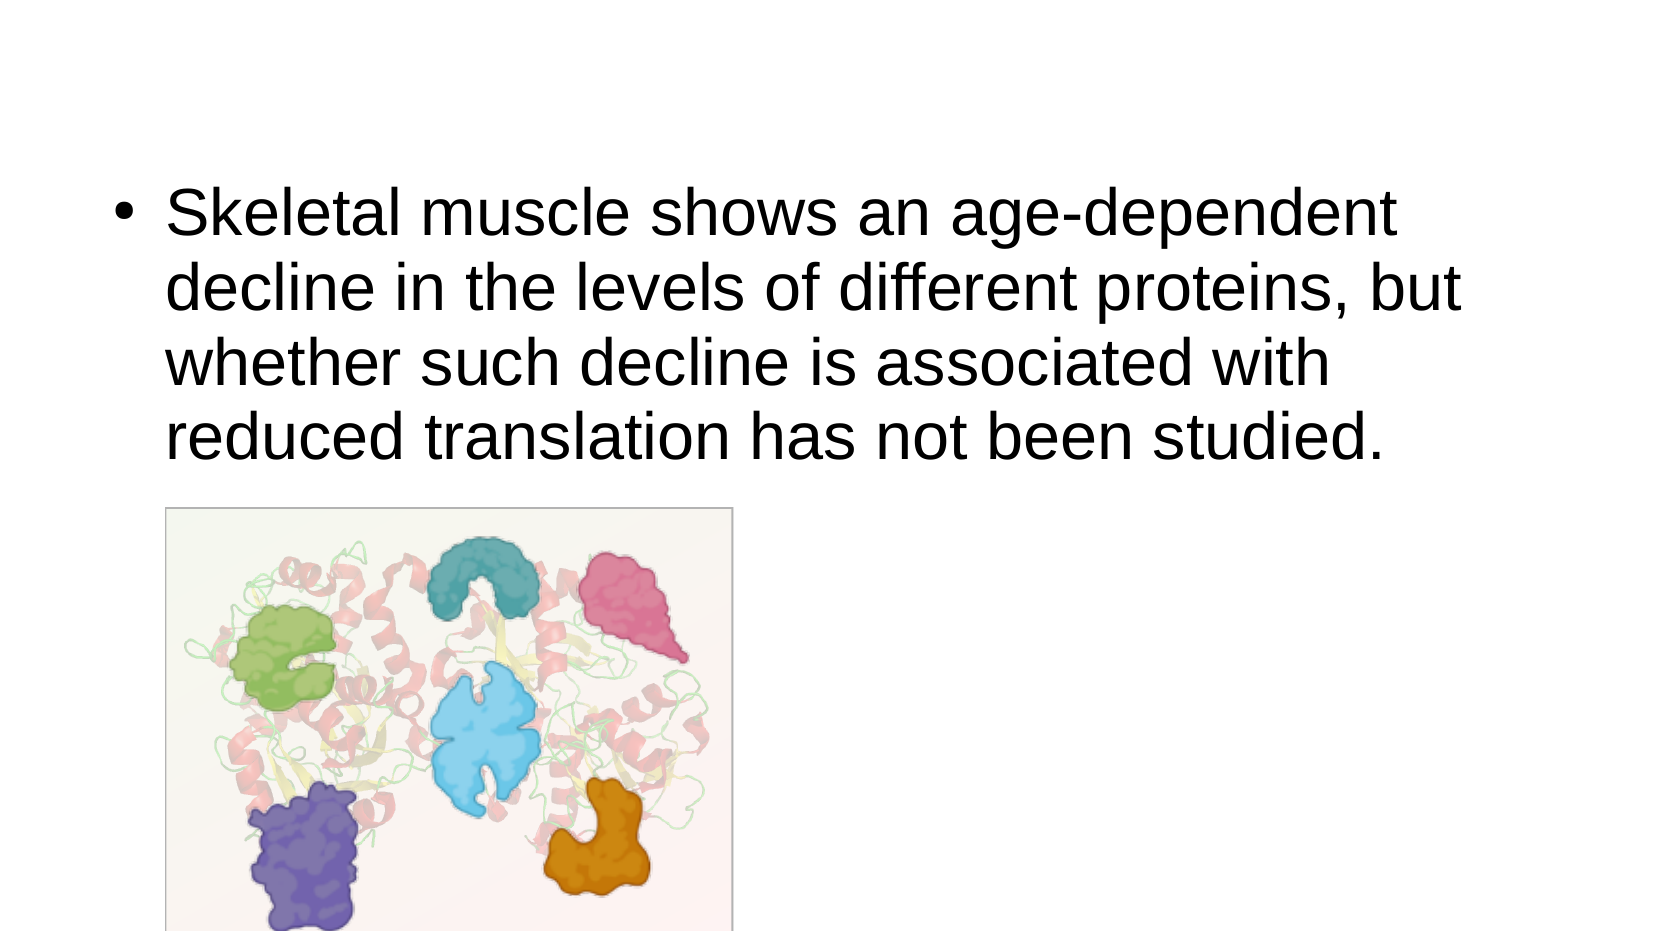

# Skeletal muscle shows an age-dependent decline in the levels of different proteins, but whether such decline is associated with reduced translation has not been studied.